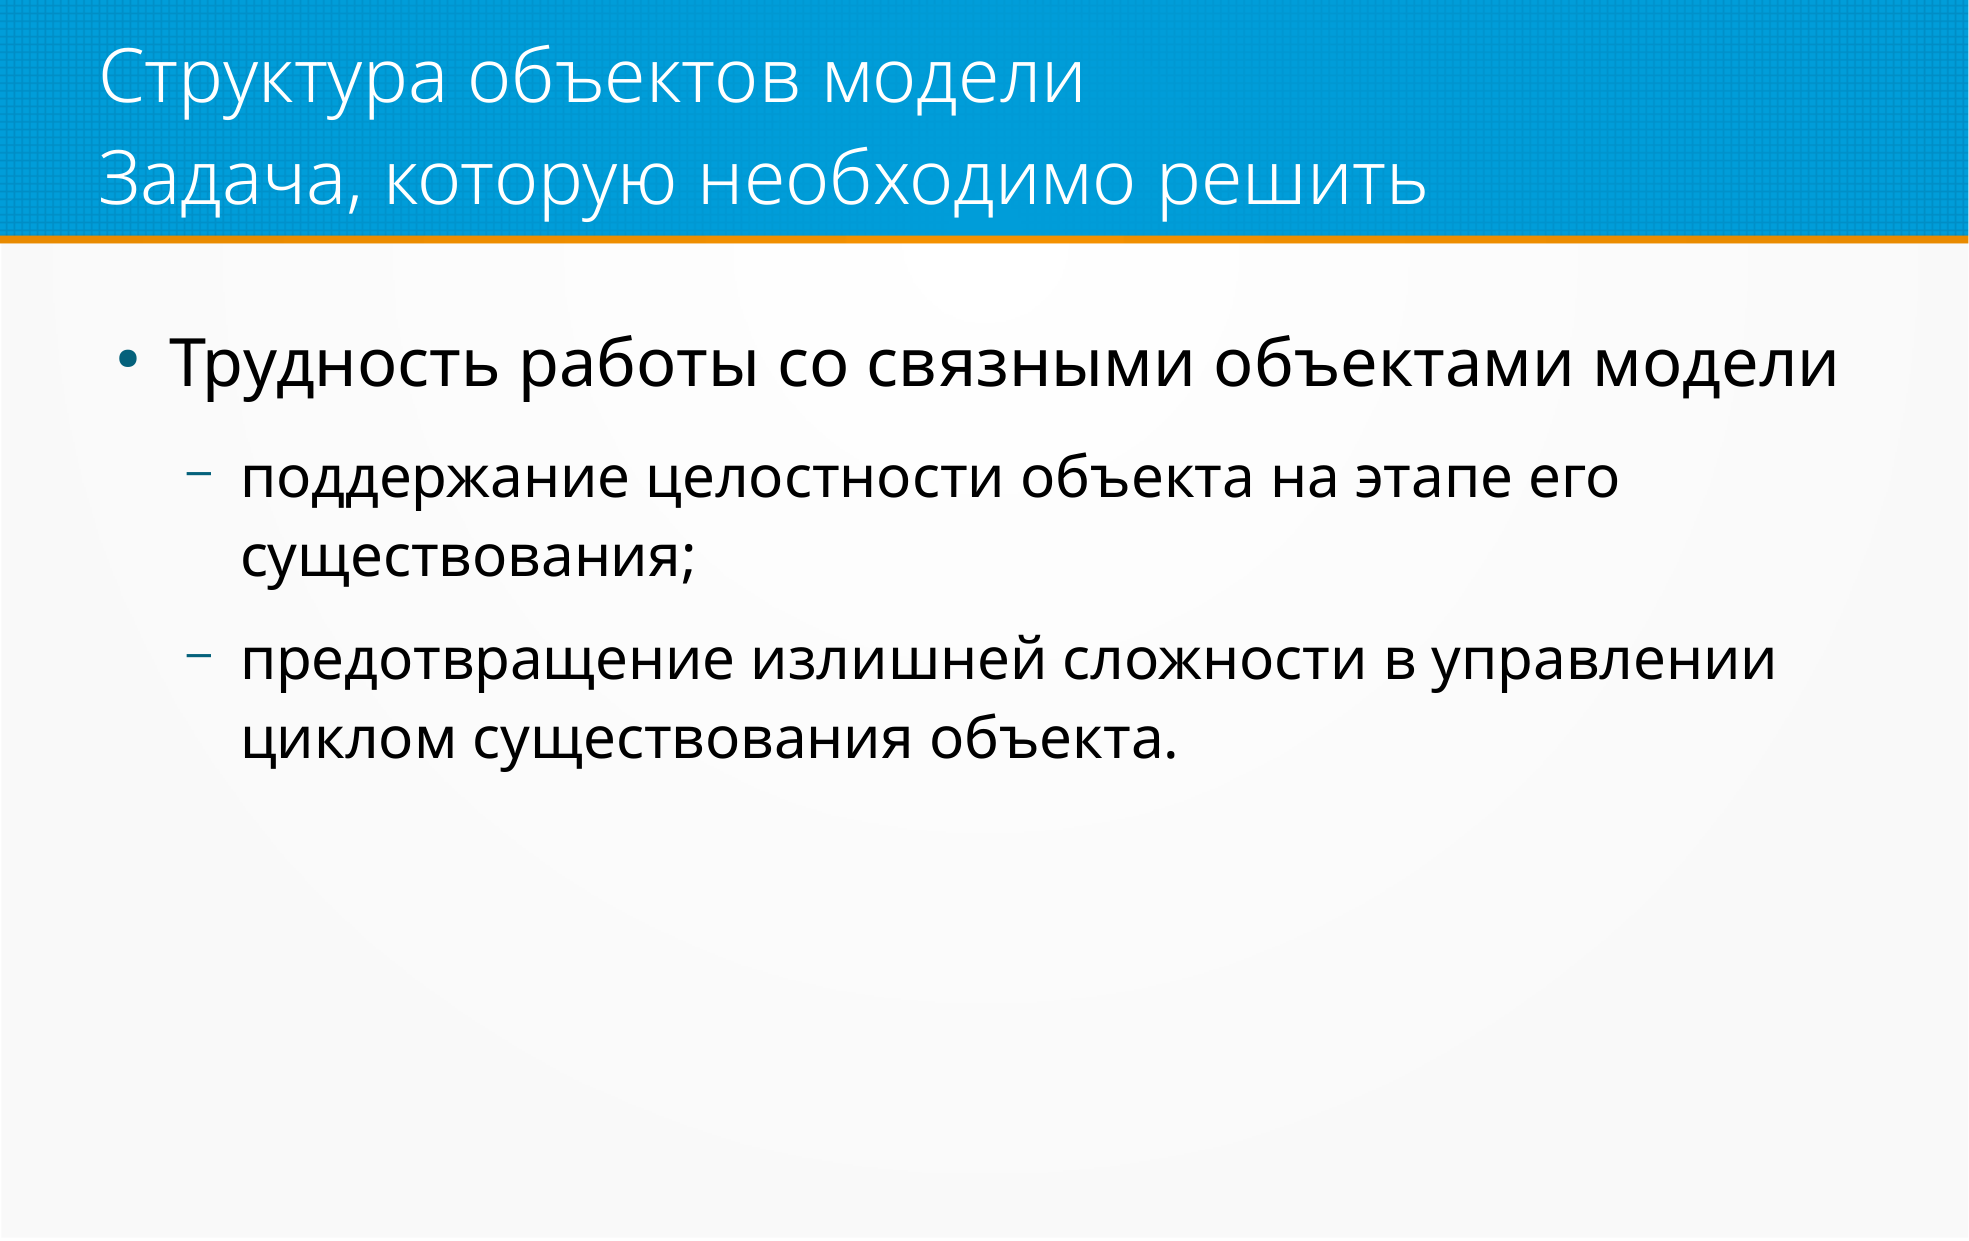

# Структура объектов модели Задача, которую необходимо решить
Трудность работы со связными объектами модели
поддержание целостности объекта на этапе его существования;
предотвращение излишней сложности в управлении циклом существования объекта.